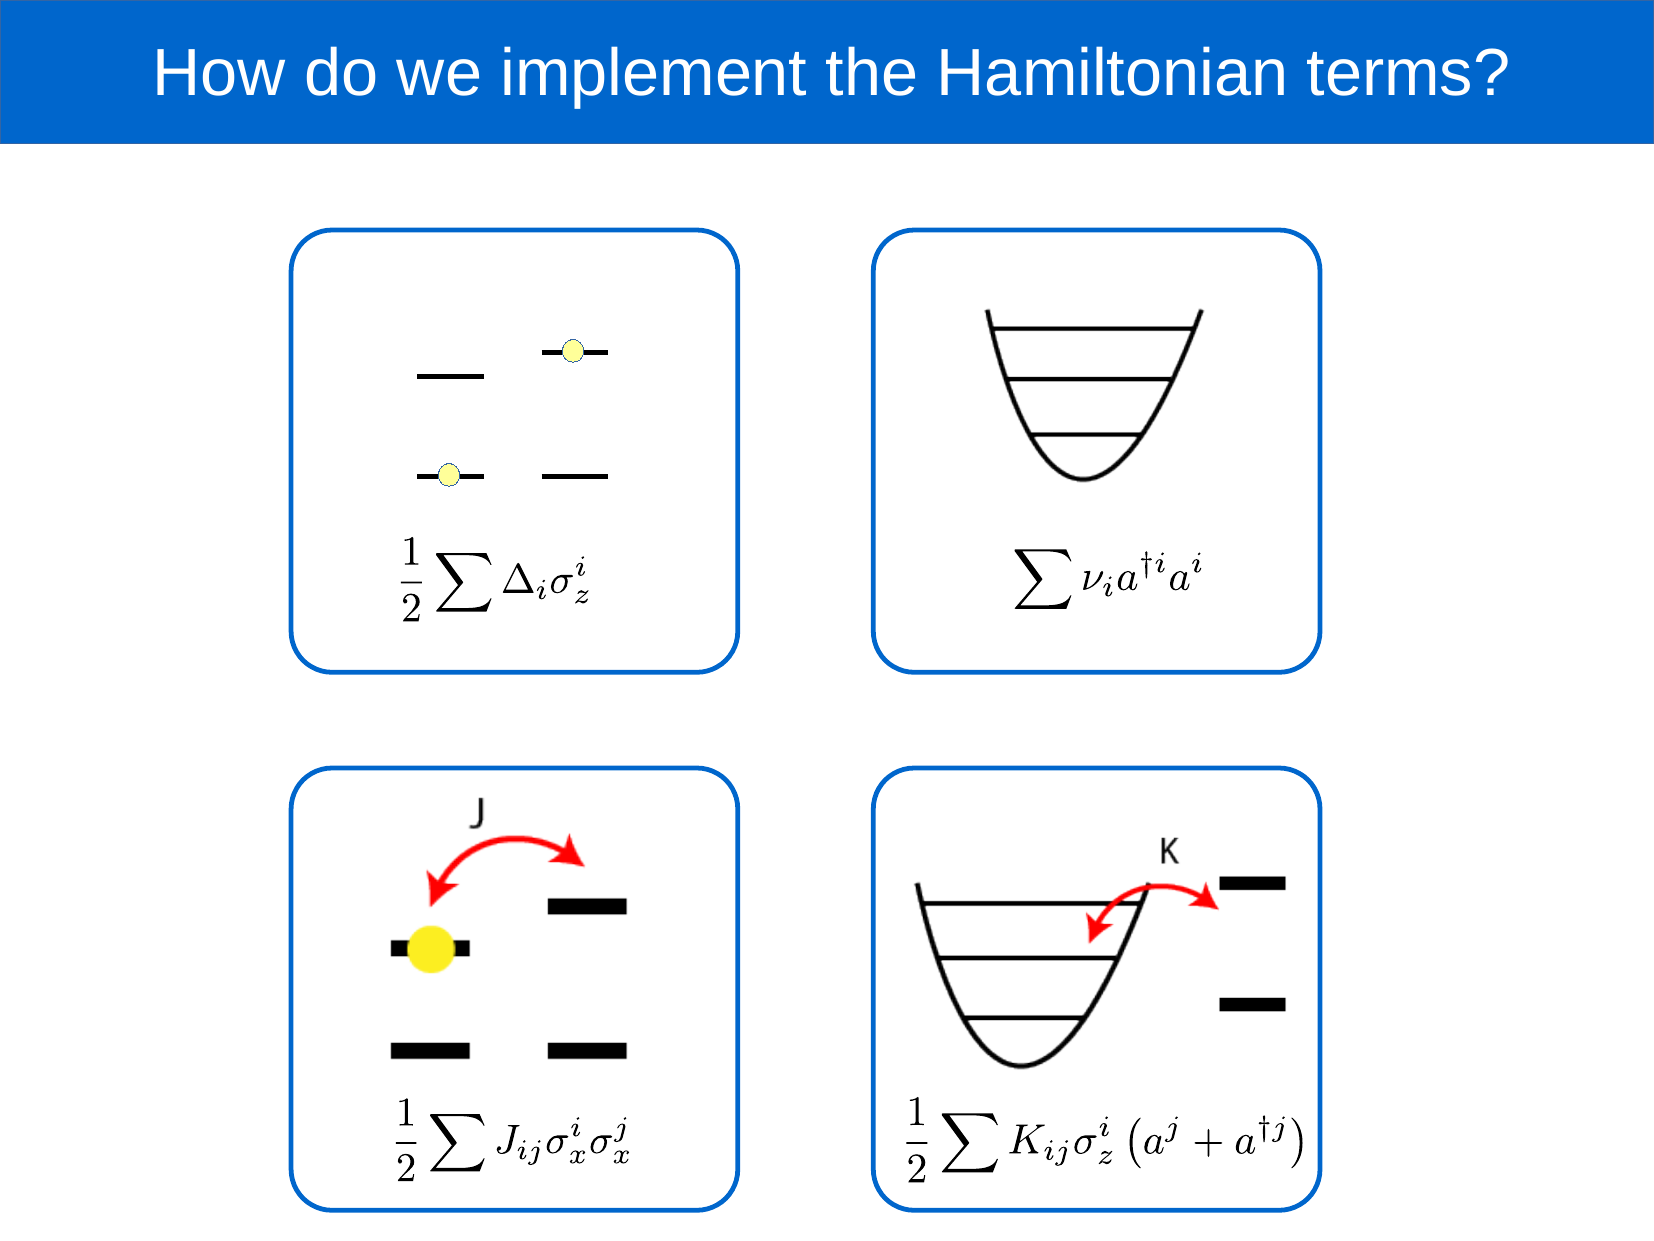

# How do we implement the Hamiltonian terms?